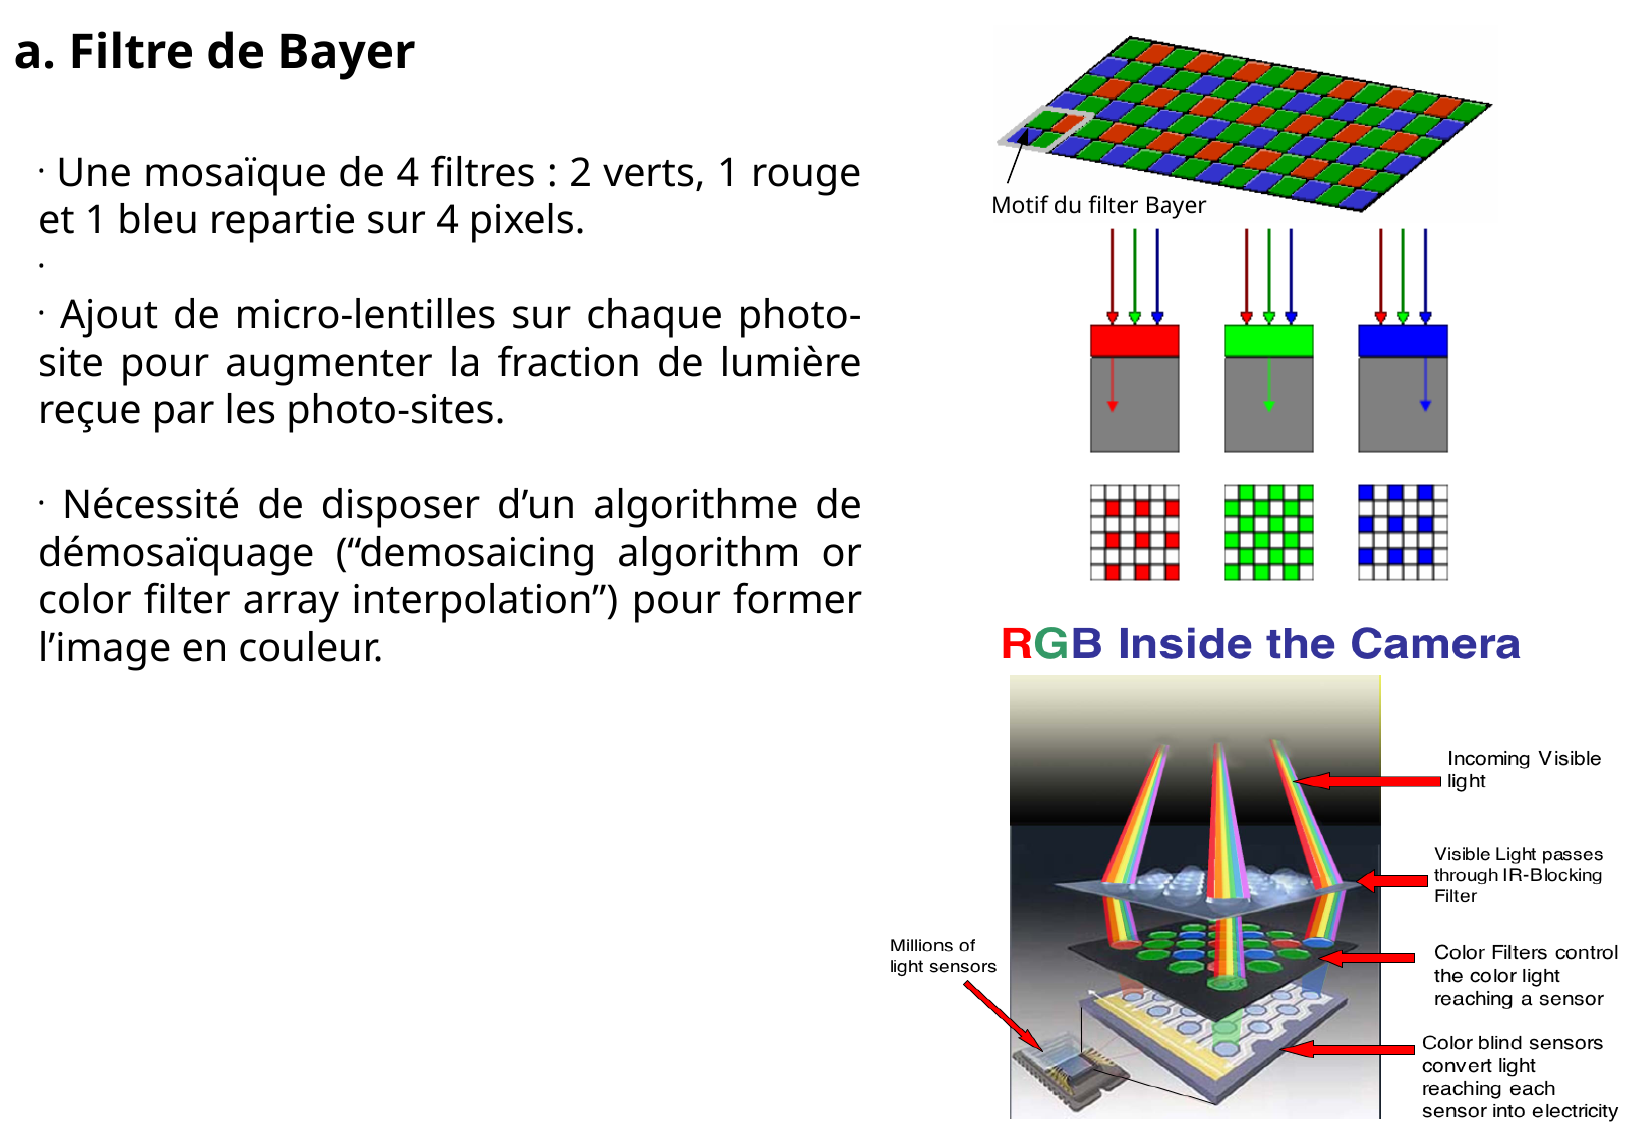

a. Filtre de Bayer
 Une mosaïque de 4 filtres : 2 verts, 1 rouge et 1 bleu repartie sur 4 pixels.
 Ajout de micro-lentilles sur chaque photo-site pour augmenter la fraction de lumière reçue par les photo-sites.
 Nécessité de disposer d’un algorithme de démosaïquage (“demosaicing algorithm or color filter array interpolation”) pour former l’image en couleur.
Motif du filter Bayer